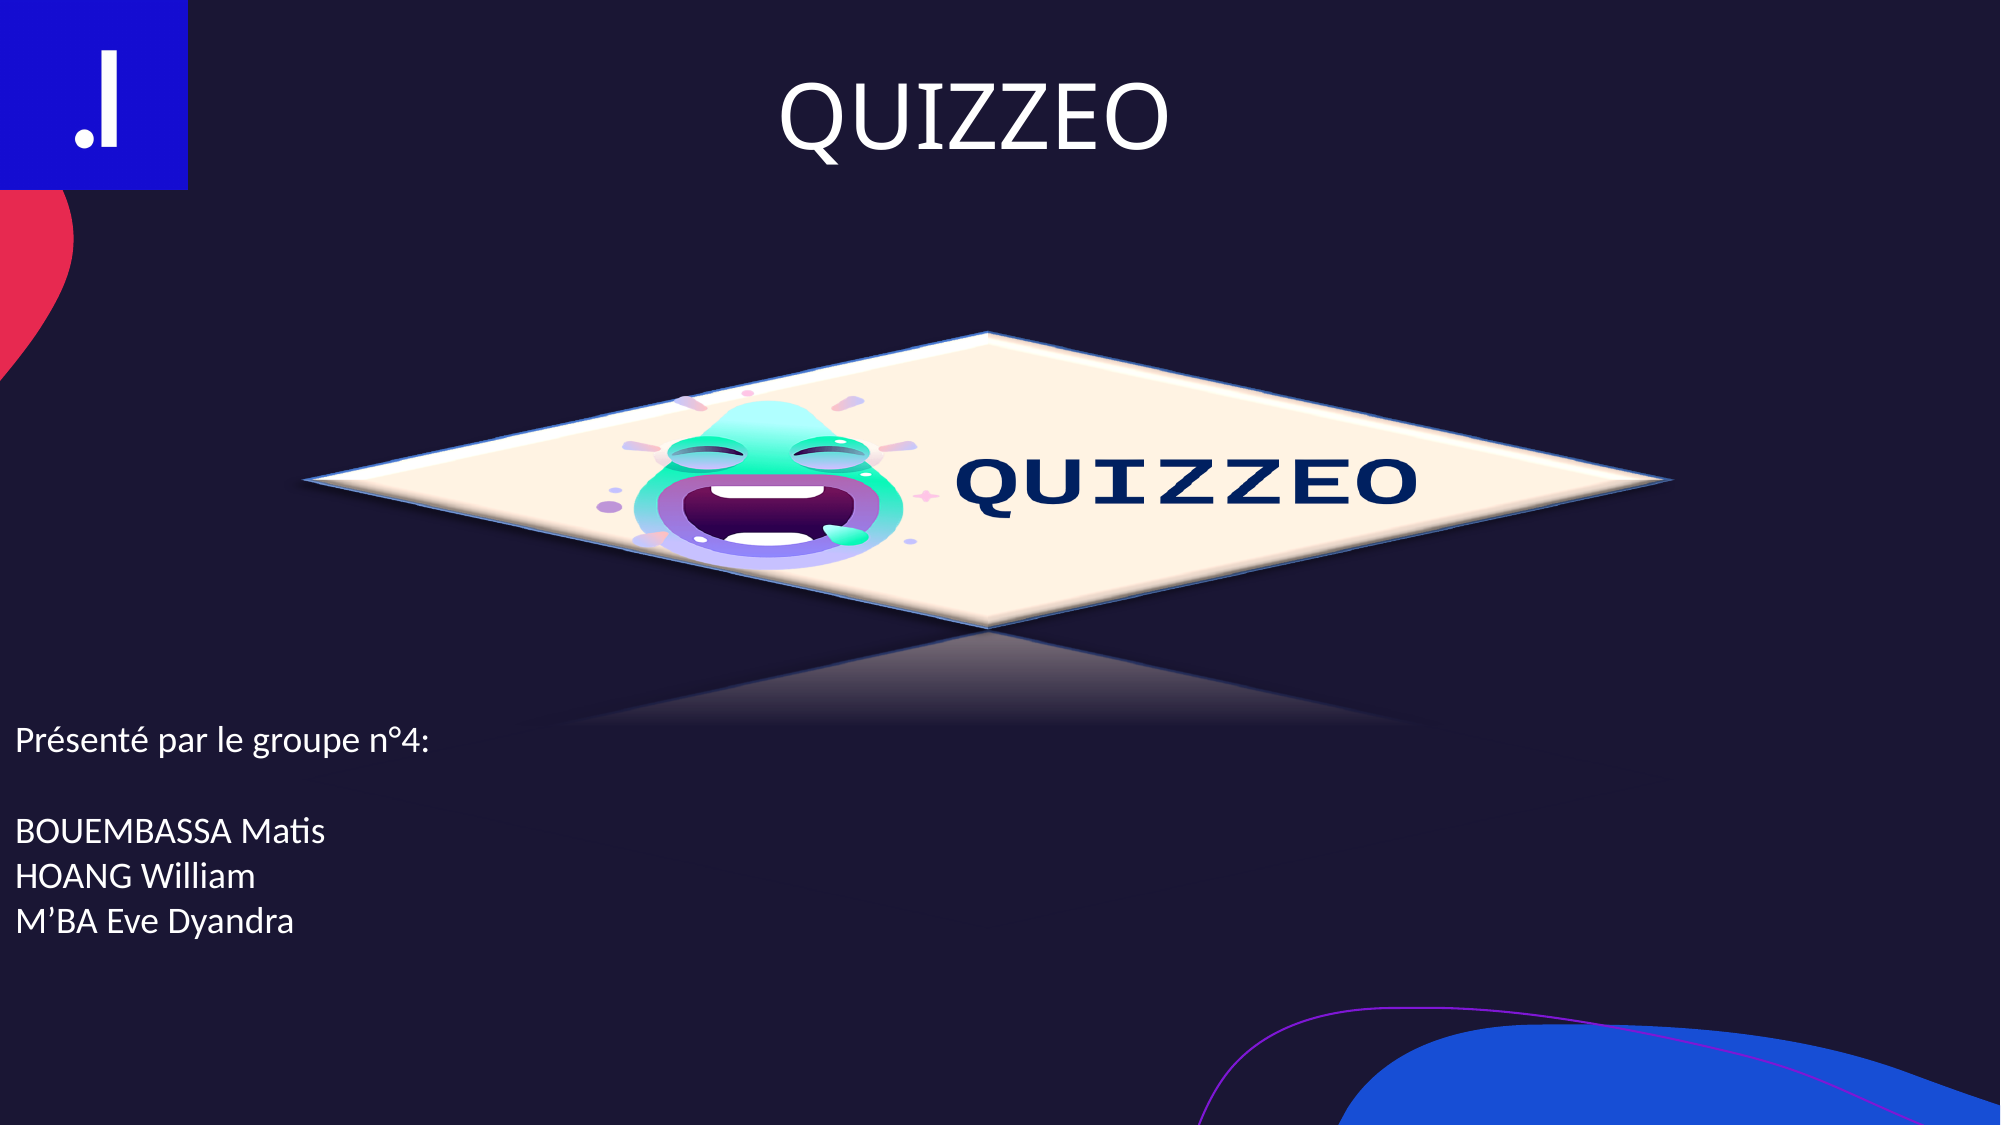

# QUIZZEO
Présenté par le groupe n°4:
BOUEMBASSA Matis
HOANG William
M’BA Eve Dyandra